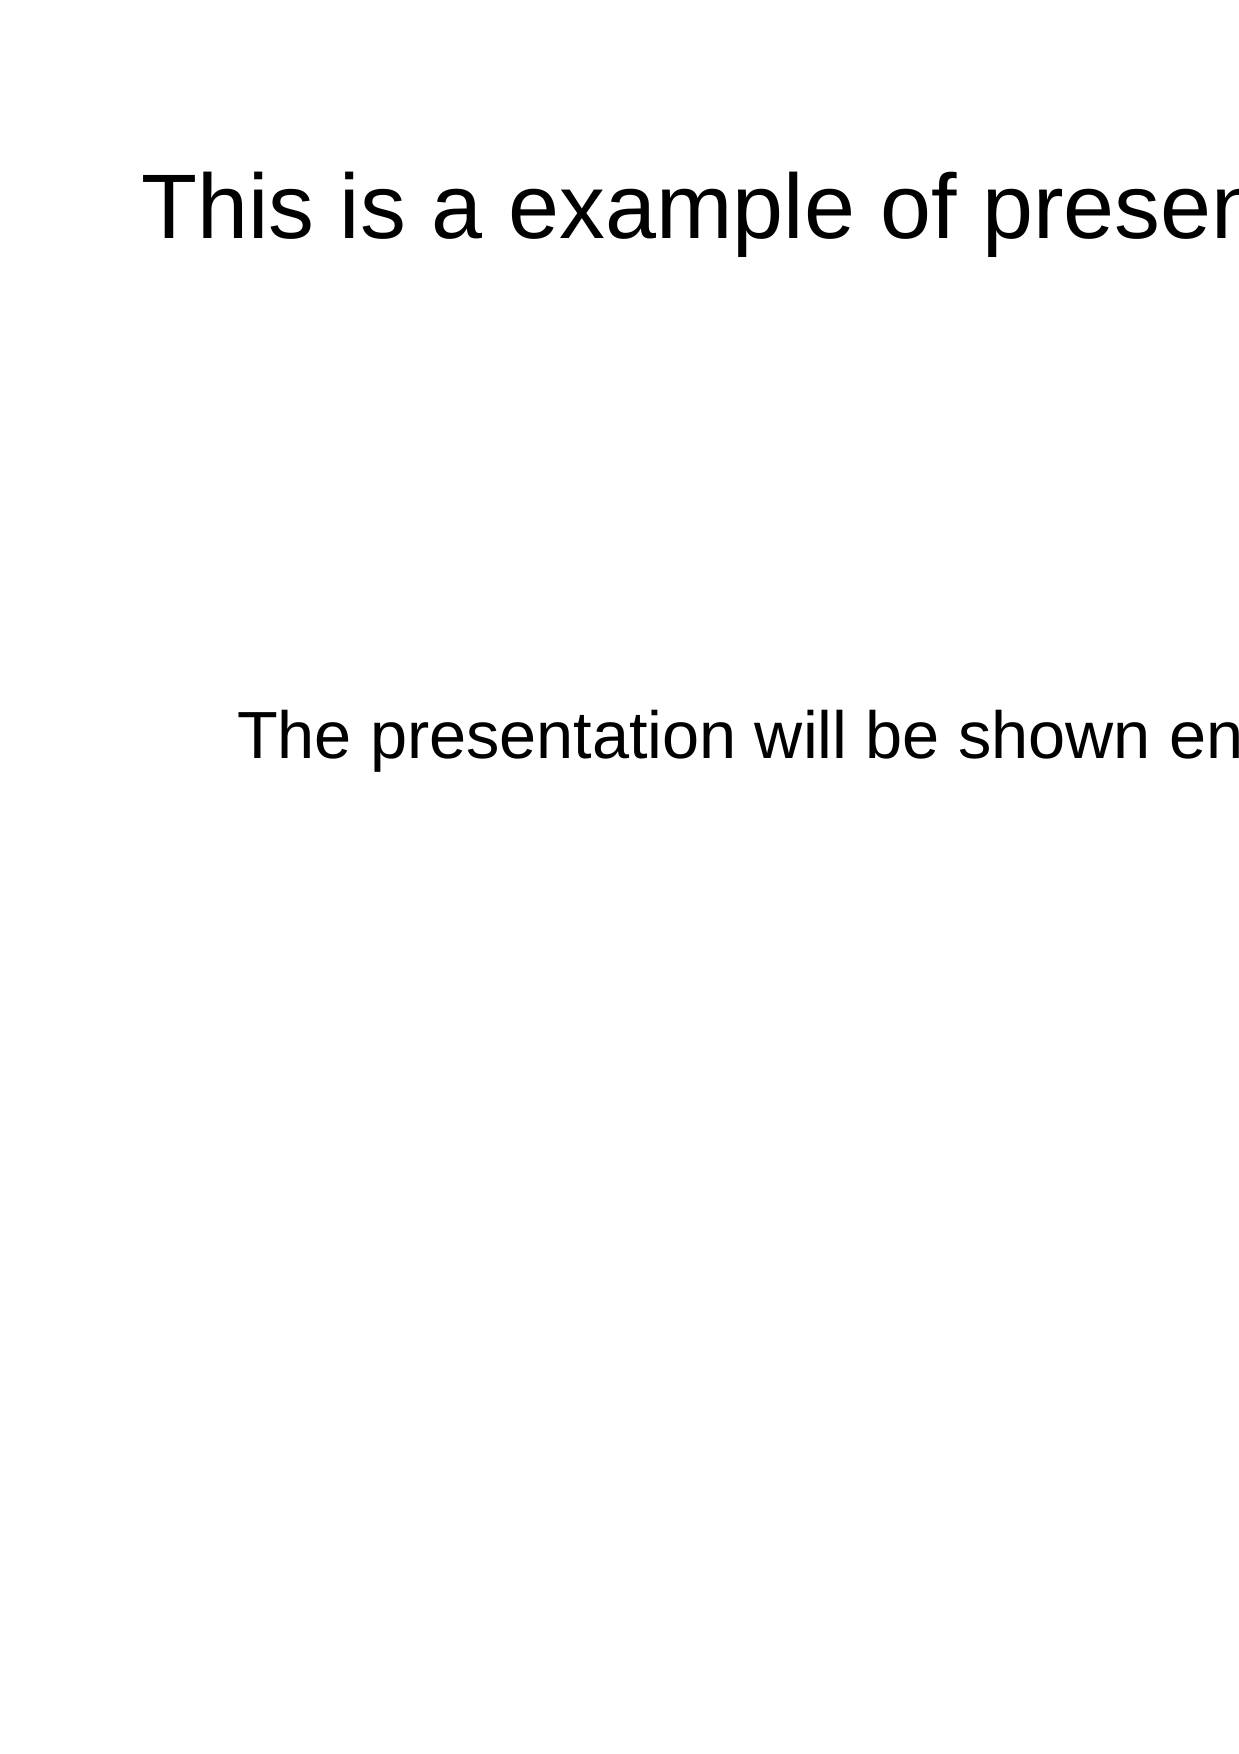

# This is a example of presentation.
The presentation will be shown endless.